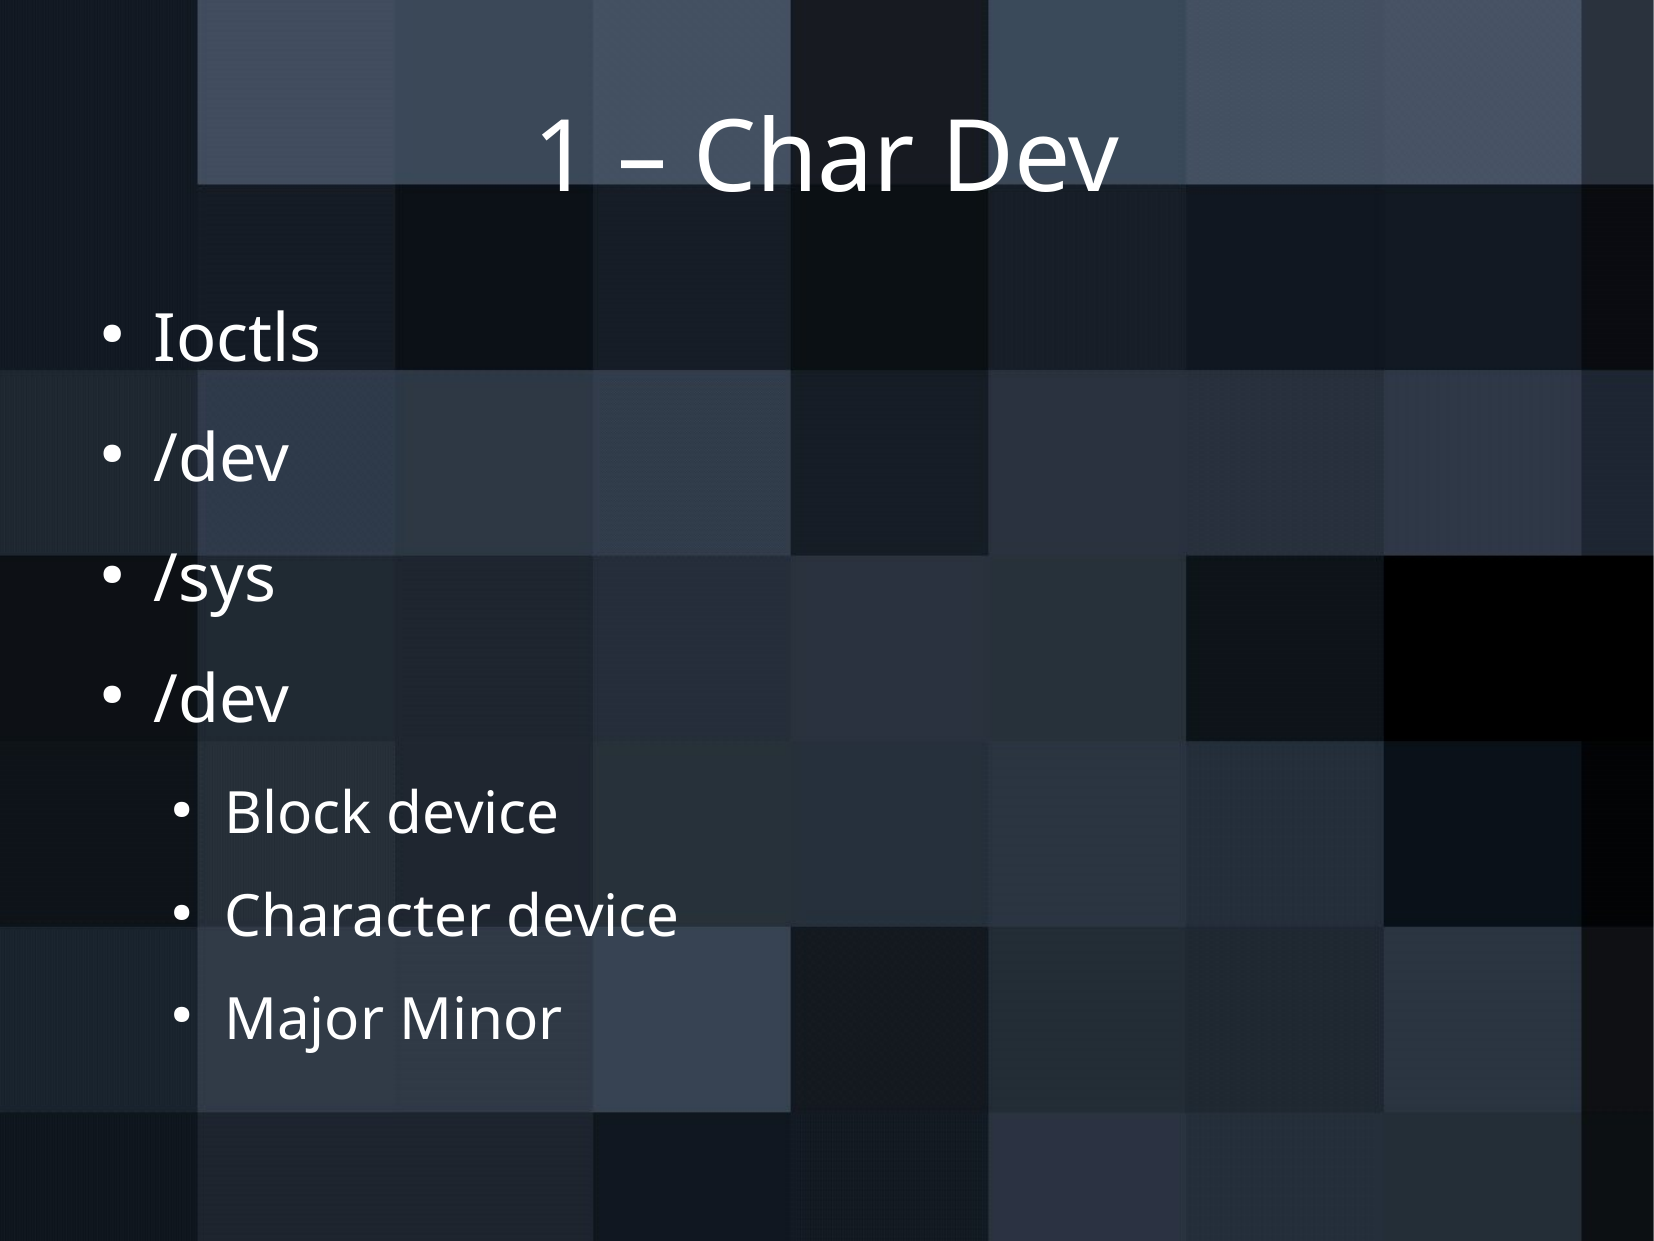

# 1 – Char Dev
Ioctls
/dev
/sys
/dev
Block device
Character device
Major Minor